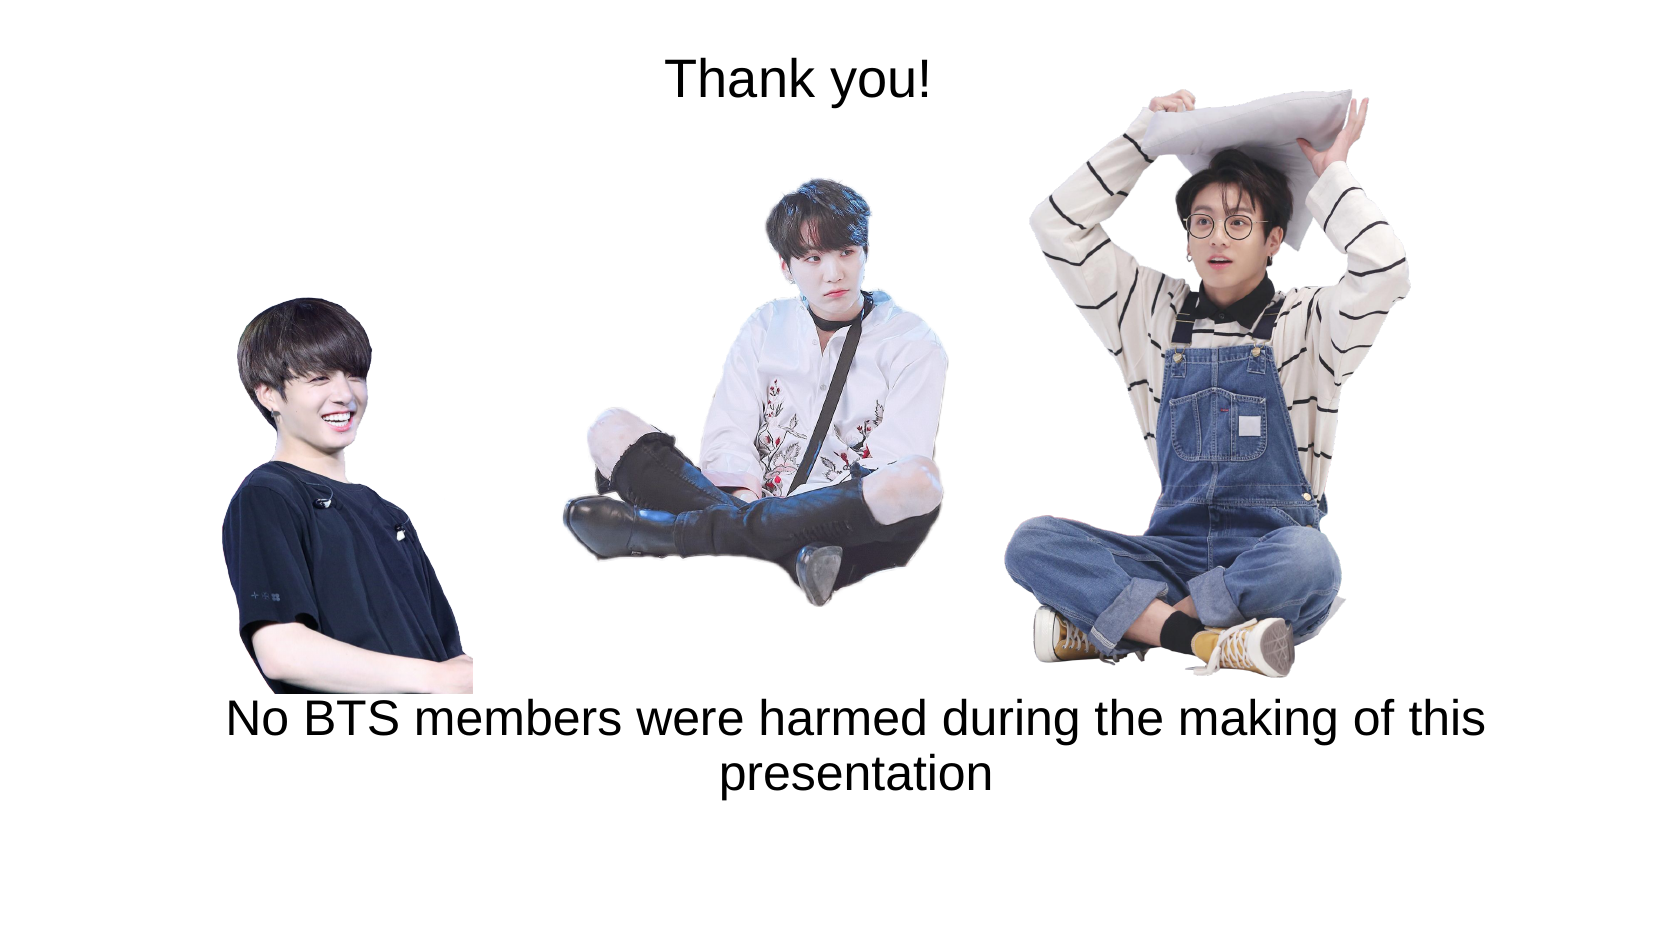

Thank you!
# No BTS members were harmed during the making of this presentation